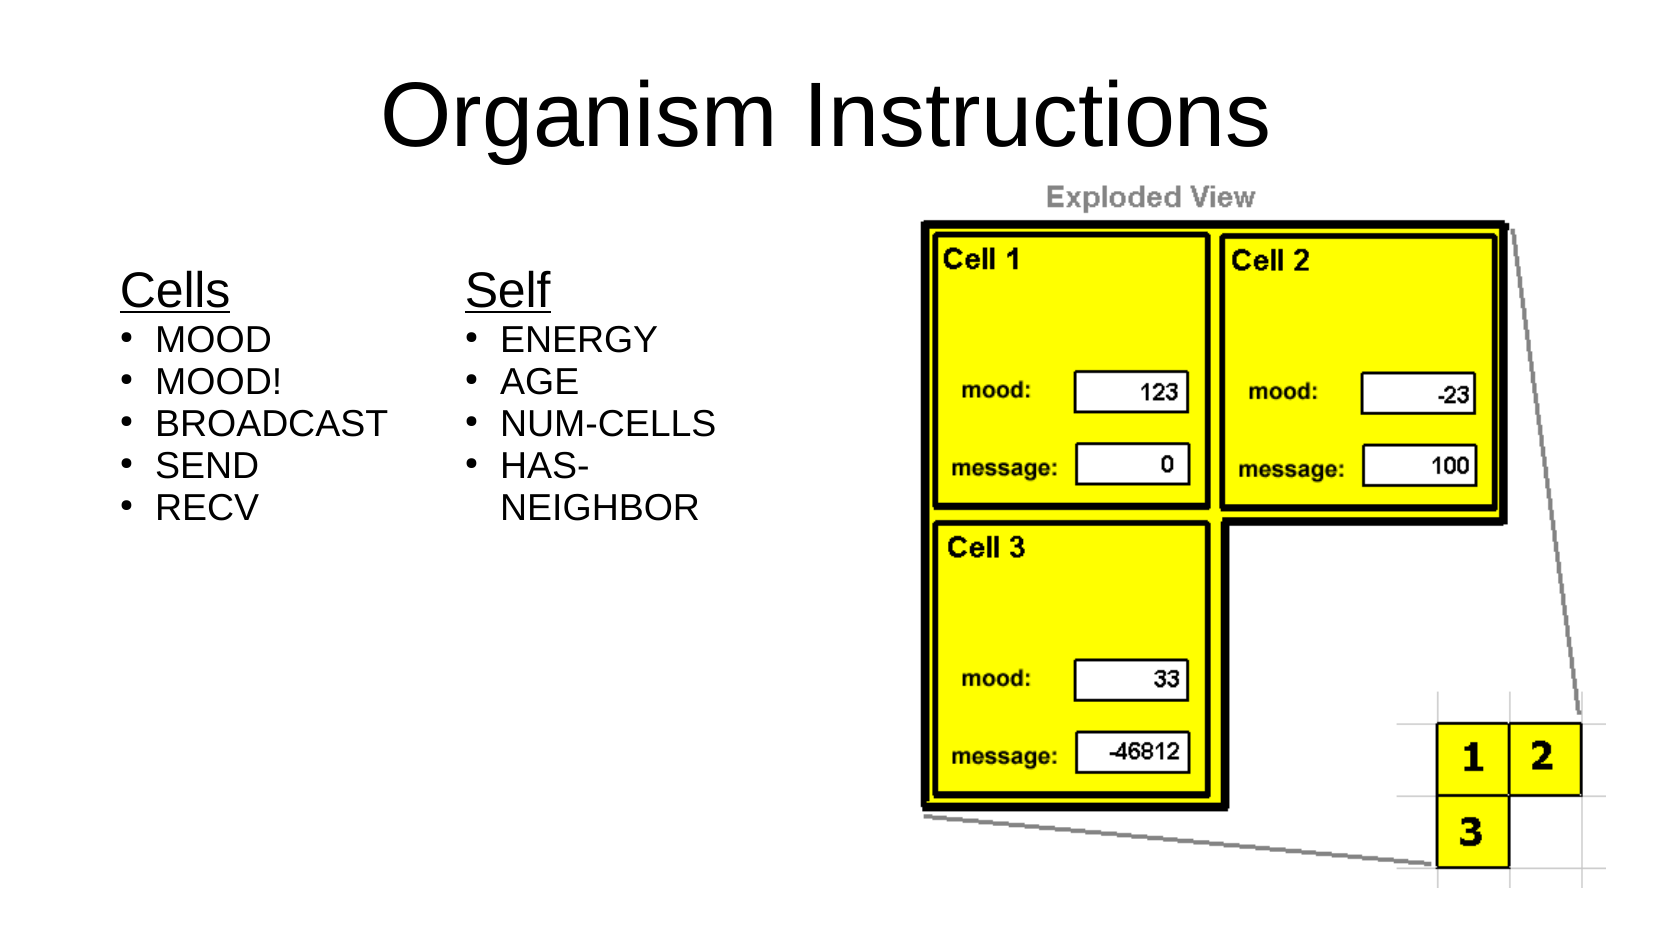

# Organism Instructions
Cells
MOOD
MOOD!
BROADCAST
SEND
RECV
Self
ENERGY
AGE
NUM-CELLS
HAS-NEIGHBOR